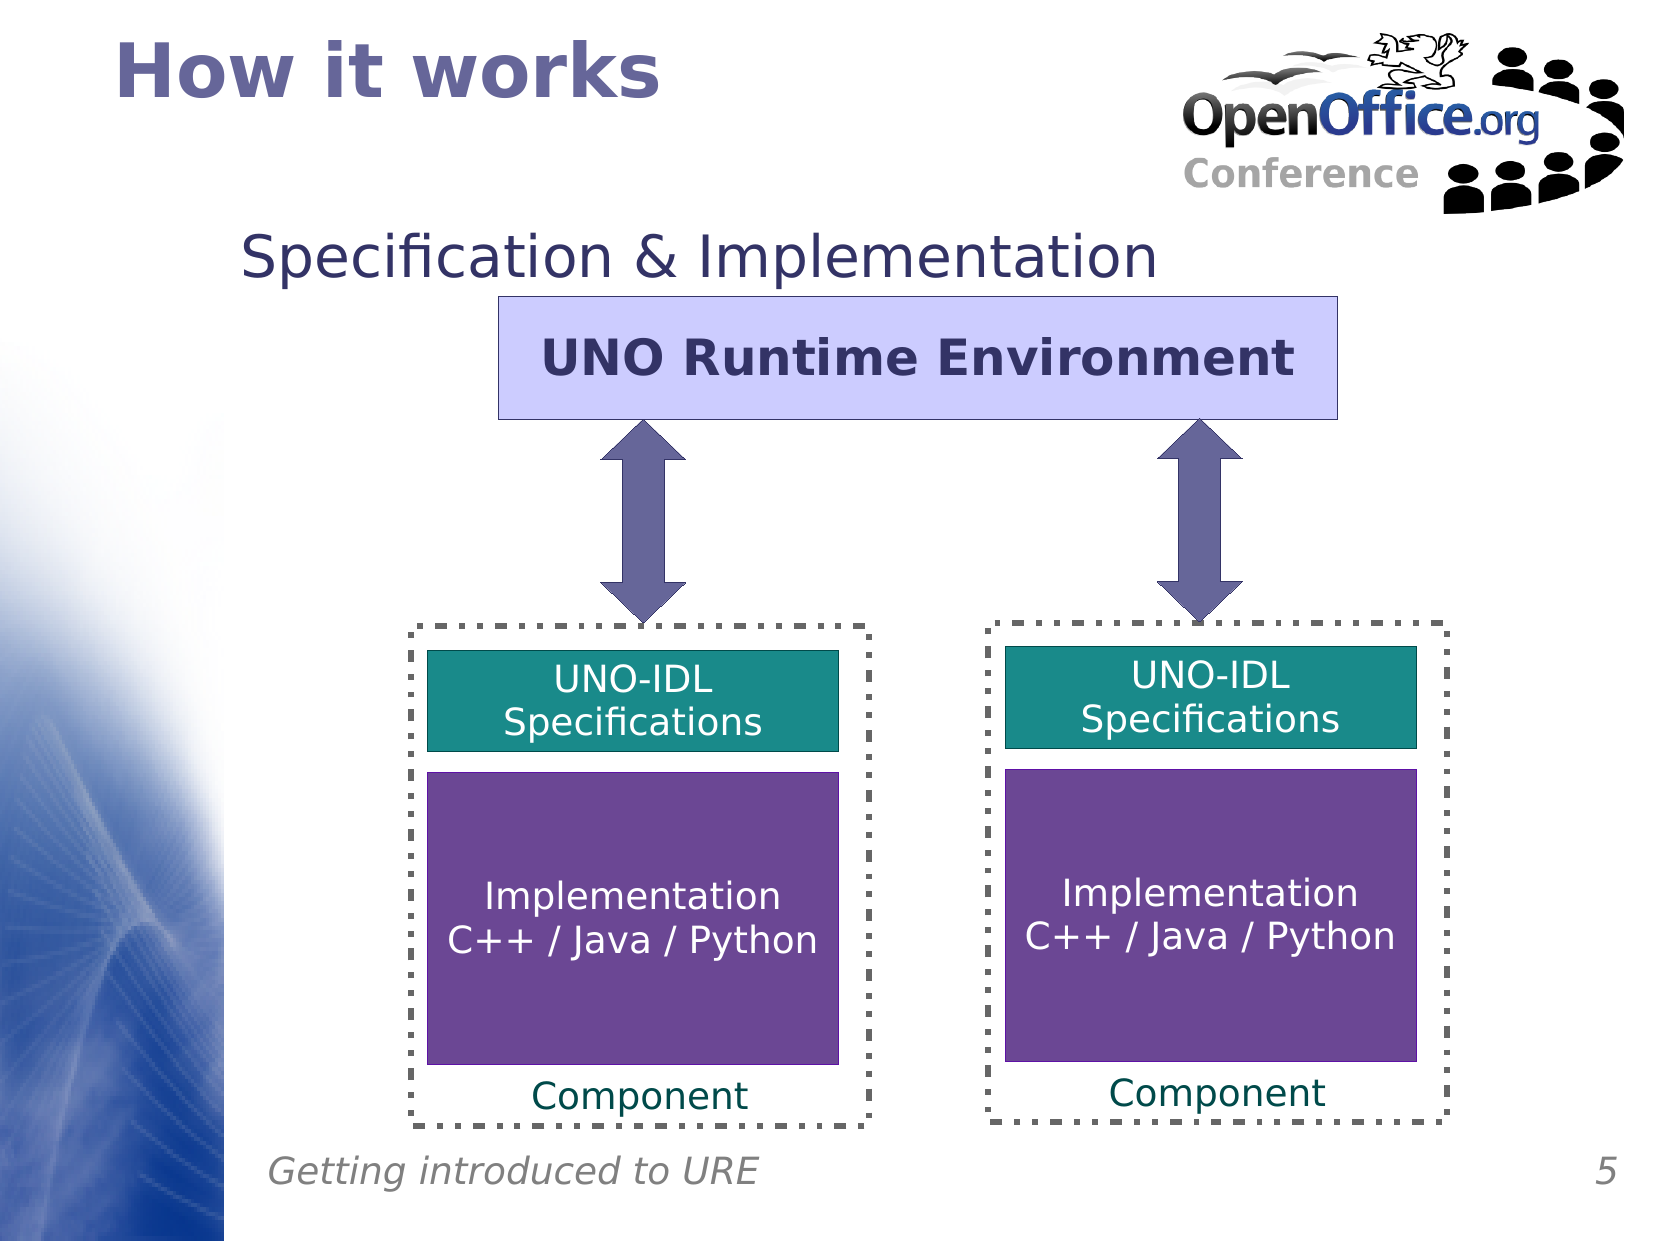

# How it works
Specification & Implementation
UNO Runtime Environment
Component
UNO-IDL
Specifications
Implementation
C++ / Java / Python
Component
UNO-IDL
Specifications
Implementation
C++ / Java / Python